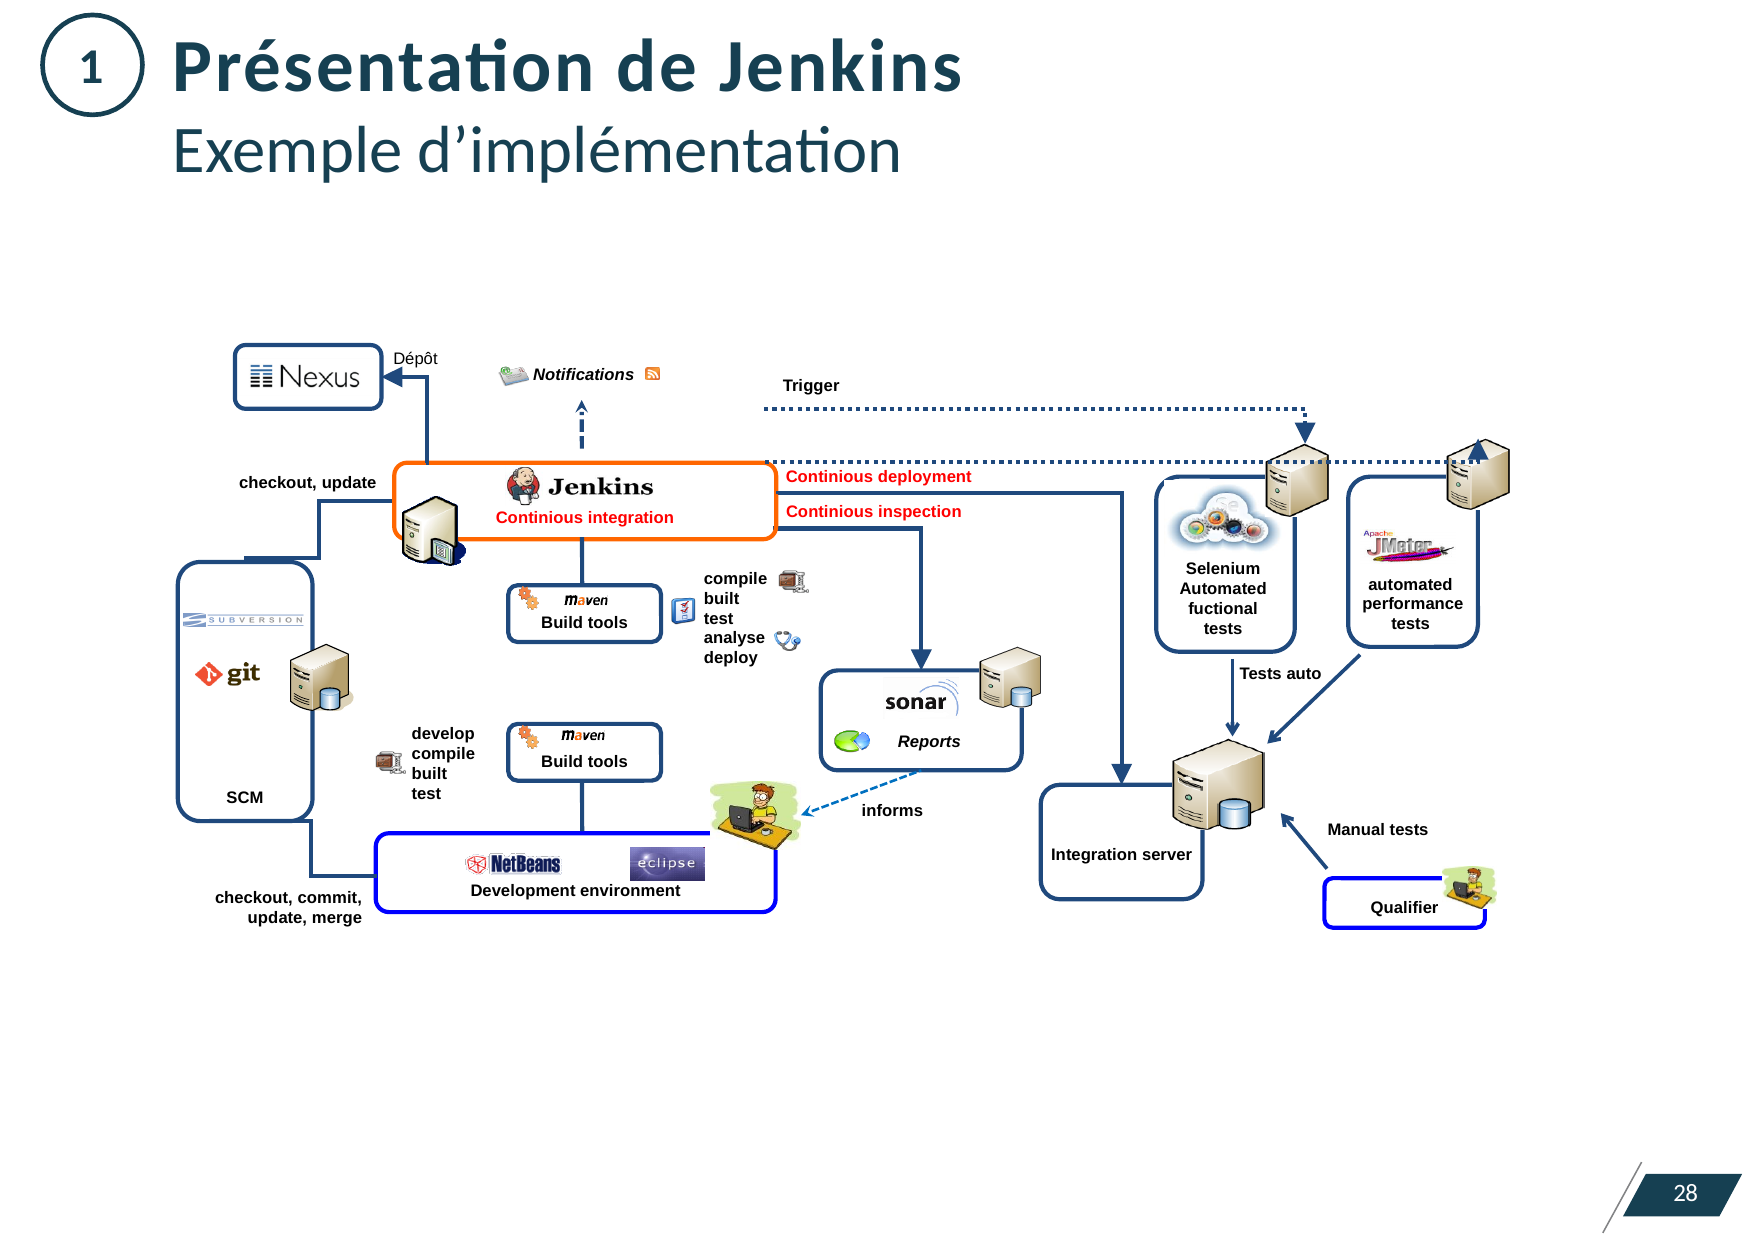

# Présentation de Jenkins Exemple d’implémentation
1
Dépôt
Notifications
Trigger
automated
performance
tests
Selenium
Automated
fuctional
tests
Tests auto
Continious deployment
Integration server
Continious integration
checkout, update
Continious inspection
compile
built
test
analyse
deploy
SCM
checkout, commit, update, merge
Build tools
develop
compile
built
test
Build tools
Reports
informs
Manual tests
Qualifier
Development environment
28